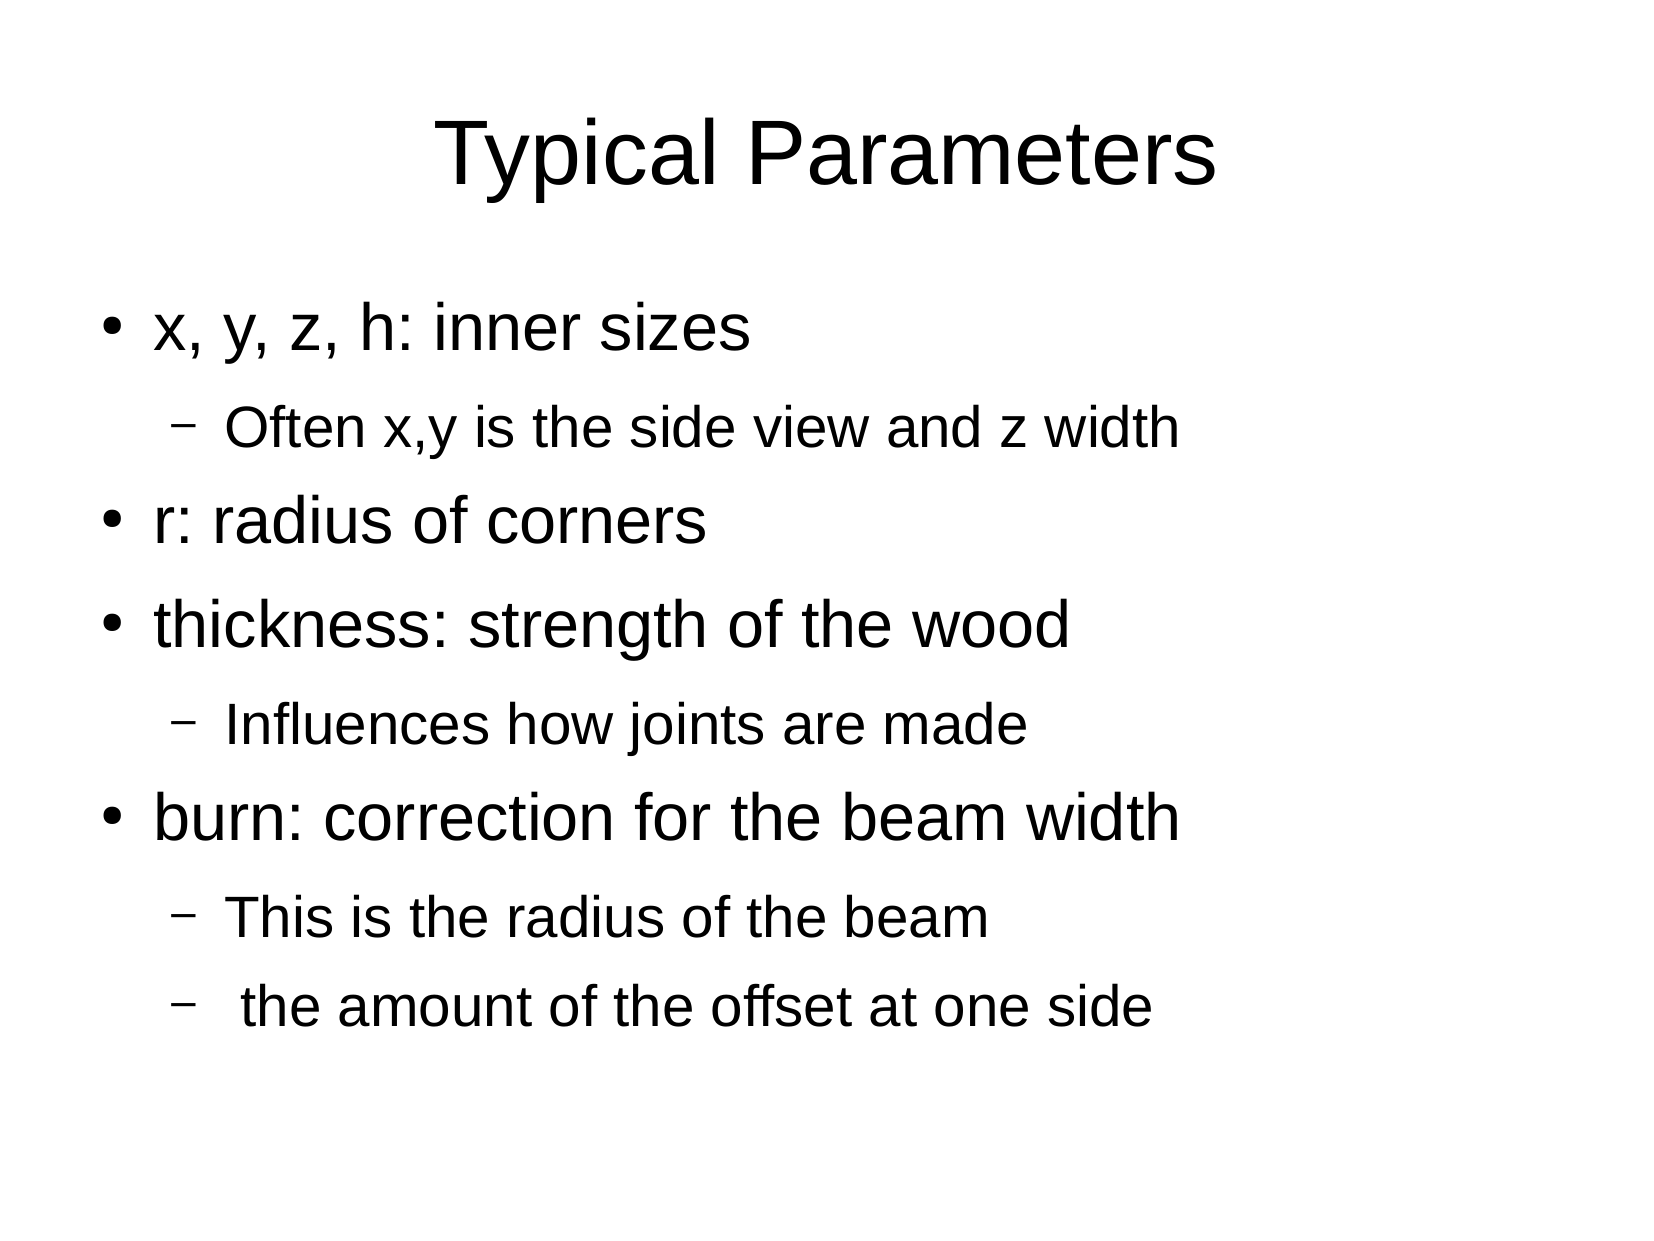

# Typical Parameters
x, y, z, h: inner sizes
Often x,y is the side view and z width
r: radius of corners
thickness: strength of the wood
Influences how joints are made
burn: correction for the beam width
This is the radius of the beam
 the amount of the offset at one side